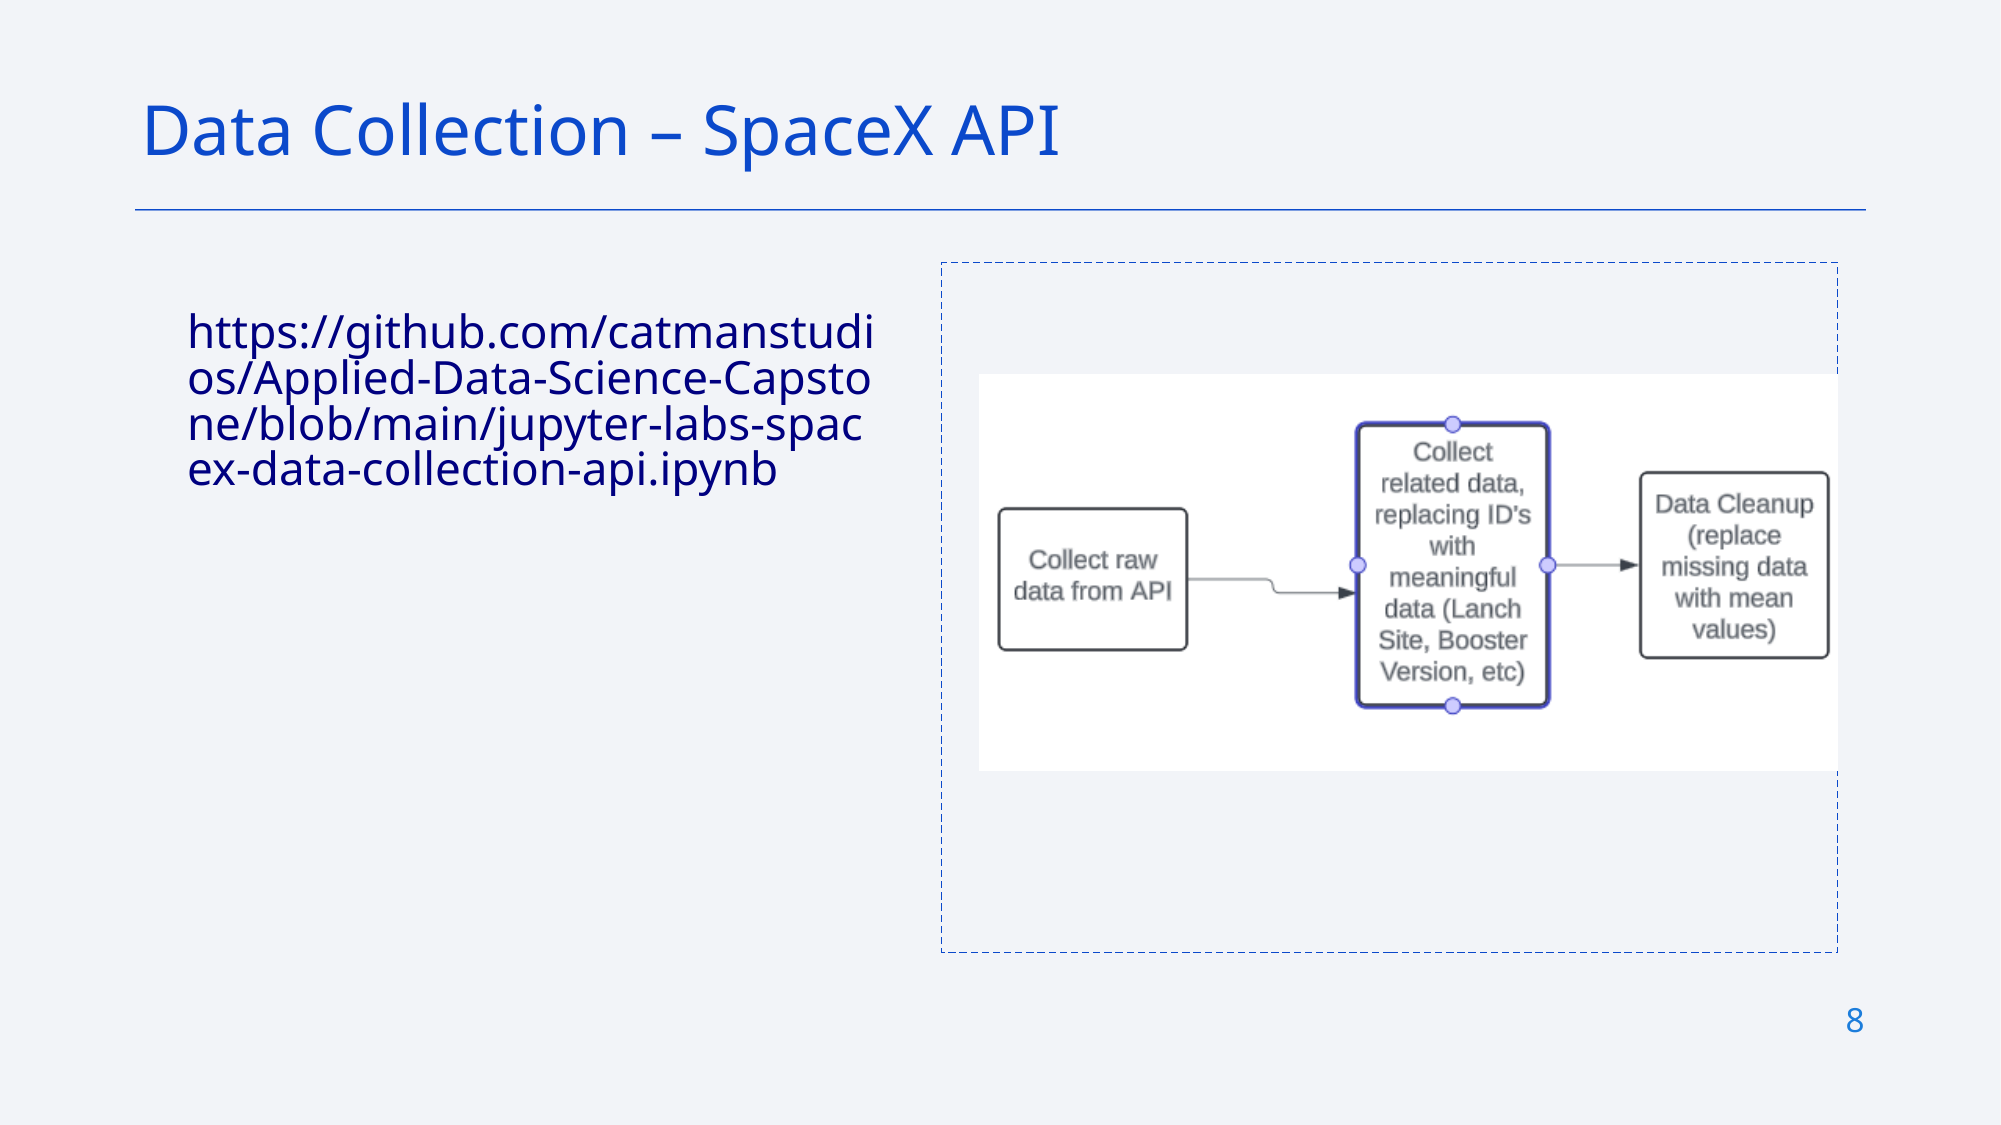

Data Collection – SpaceX API
#
https://github.com/catmanstudios/Applied-Data-Science-Capstone/blob/main/jupyter-labs-spacex-data-collection-api.ipynb
8